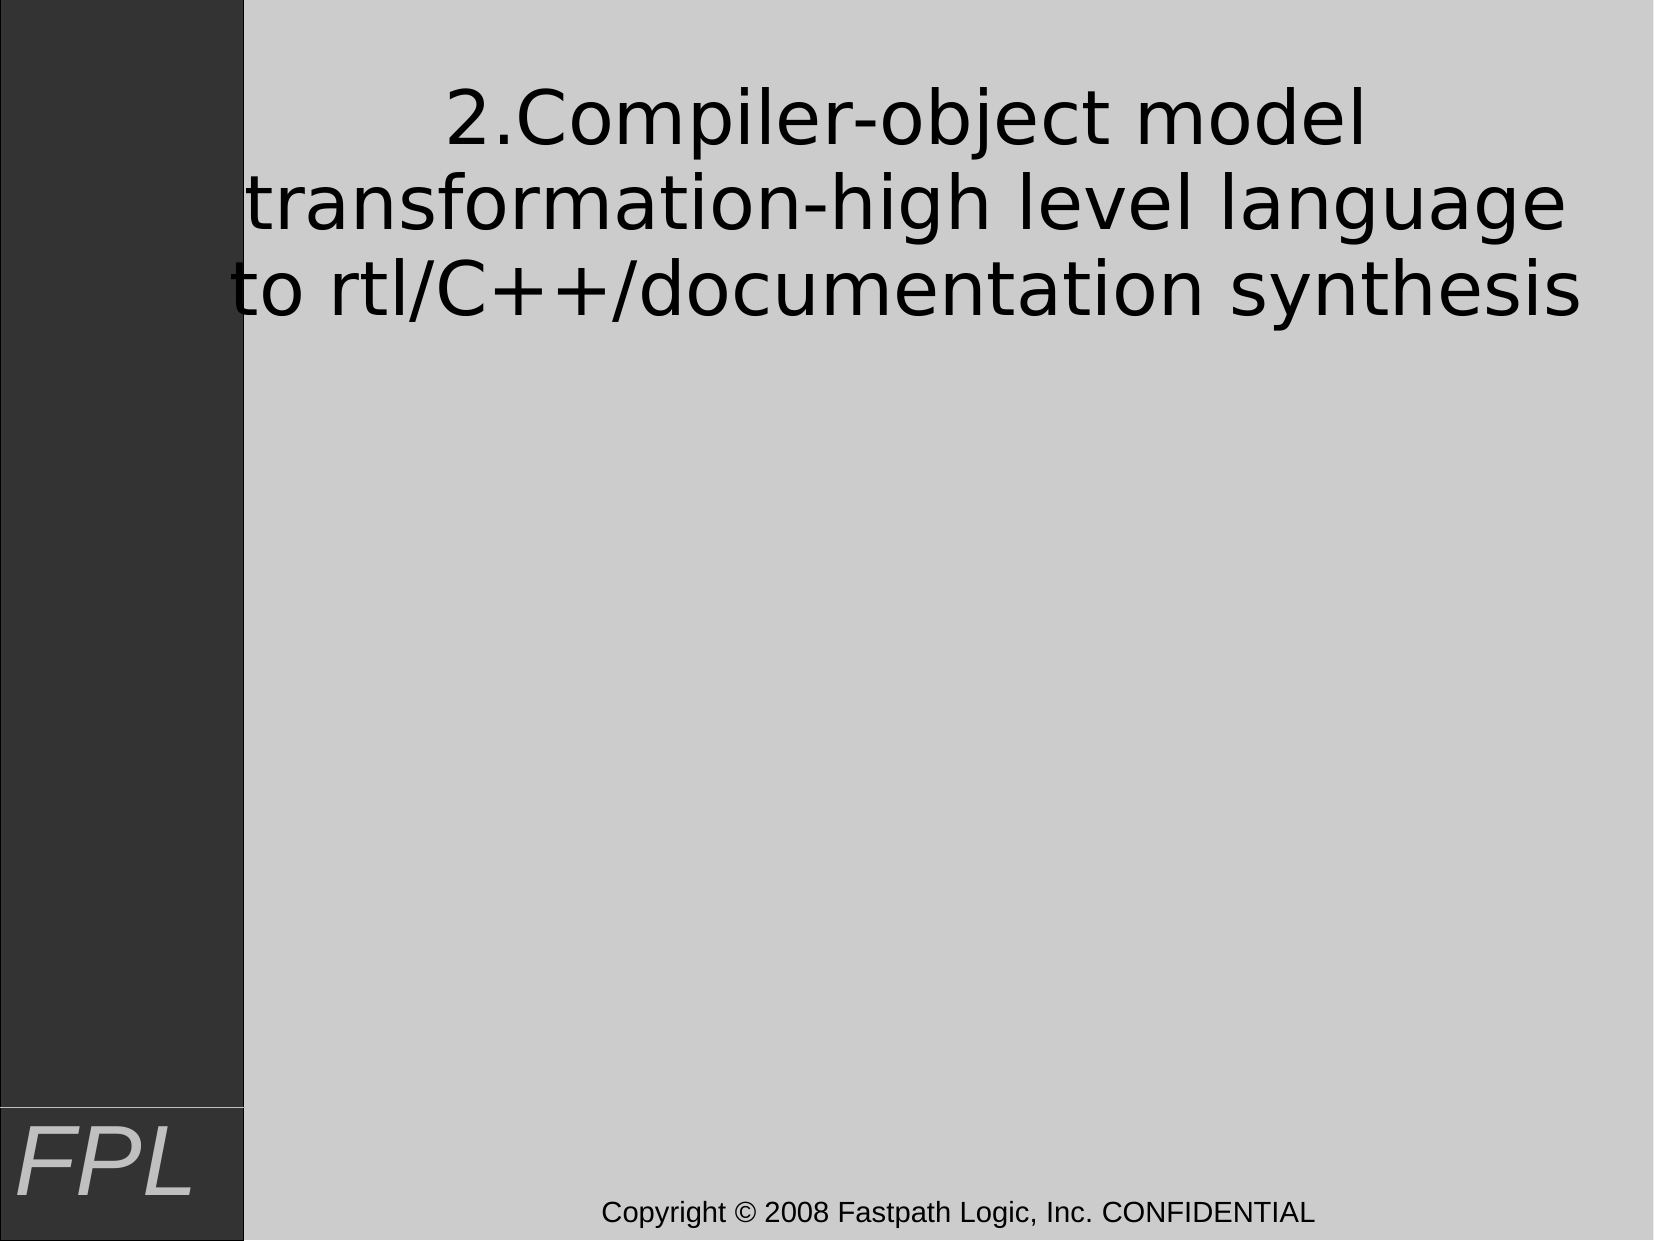

# 2.Compiler-object model transformation-high level language to rtl/C++/documentation synthesis